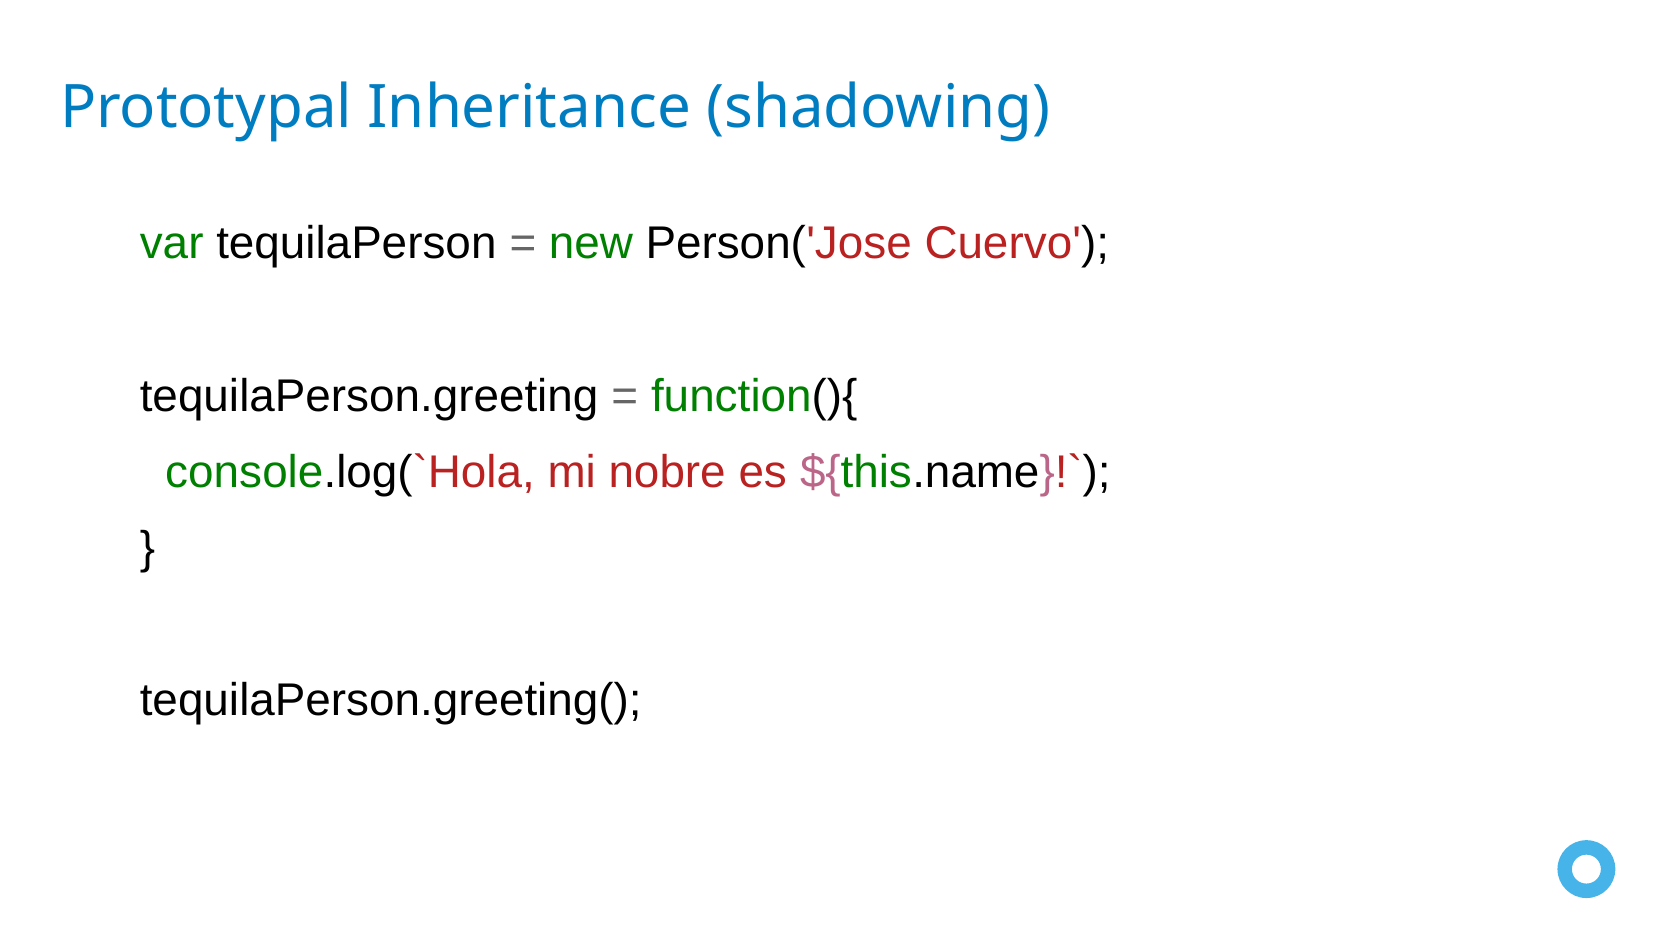

# Prototypal Inheritance (shadowing)
var tequilaPerson = new Person('Jose Cuervo');
tequilaPerson.greeting = function(){
 console.log(`Hola, mi nobre es ${this.name}!`);
}
tequilaPerson.greeting();